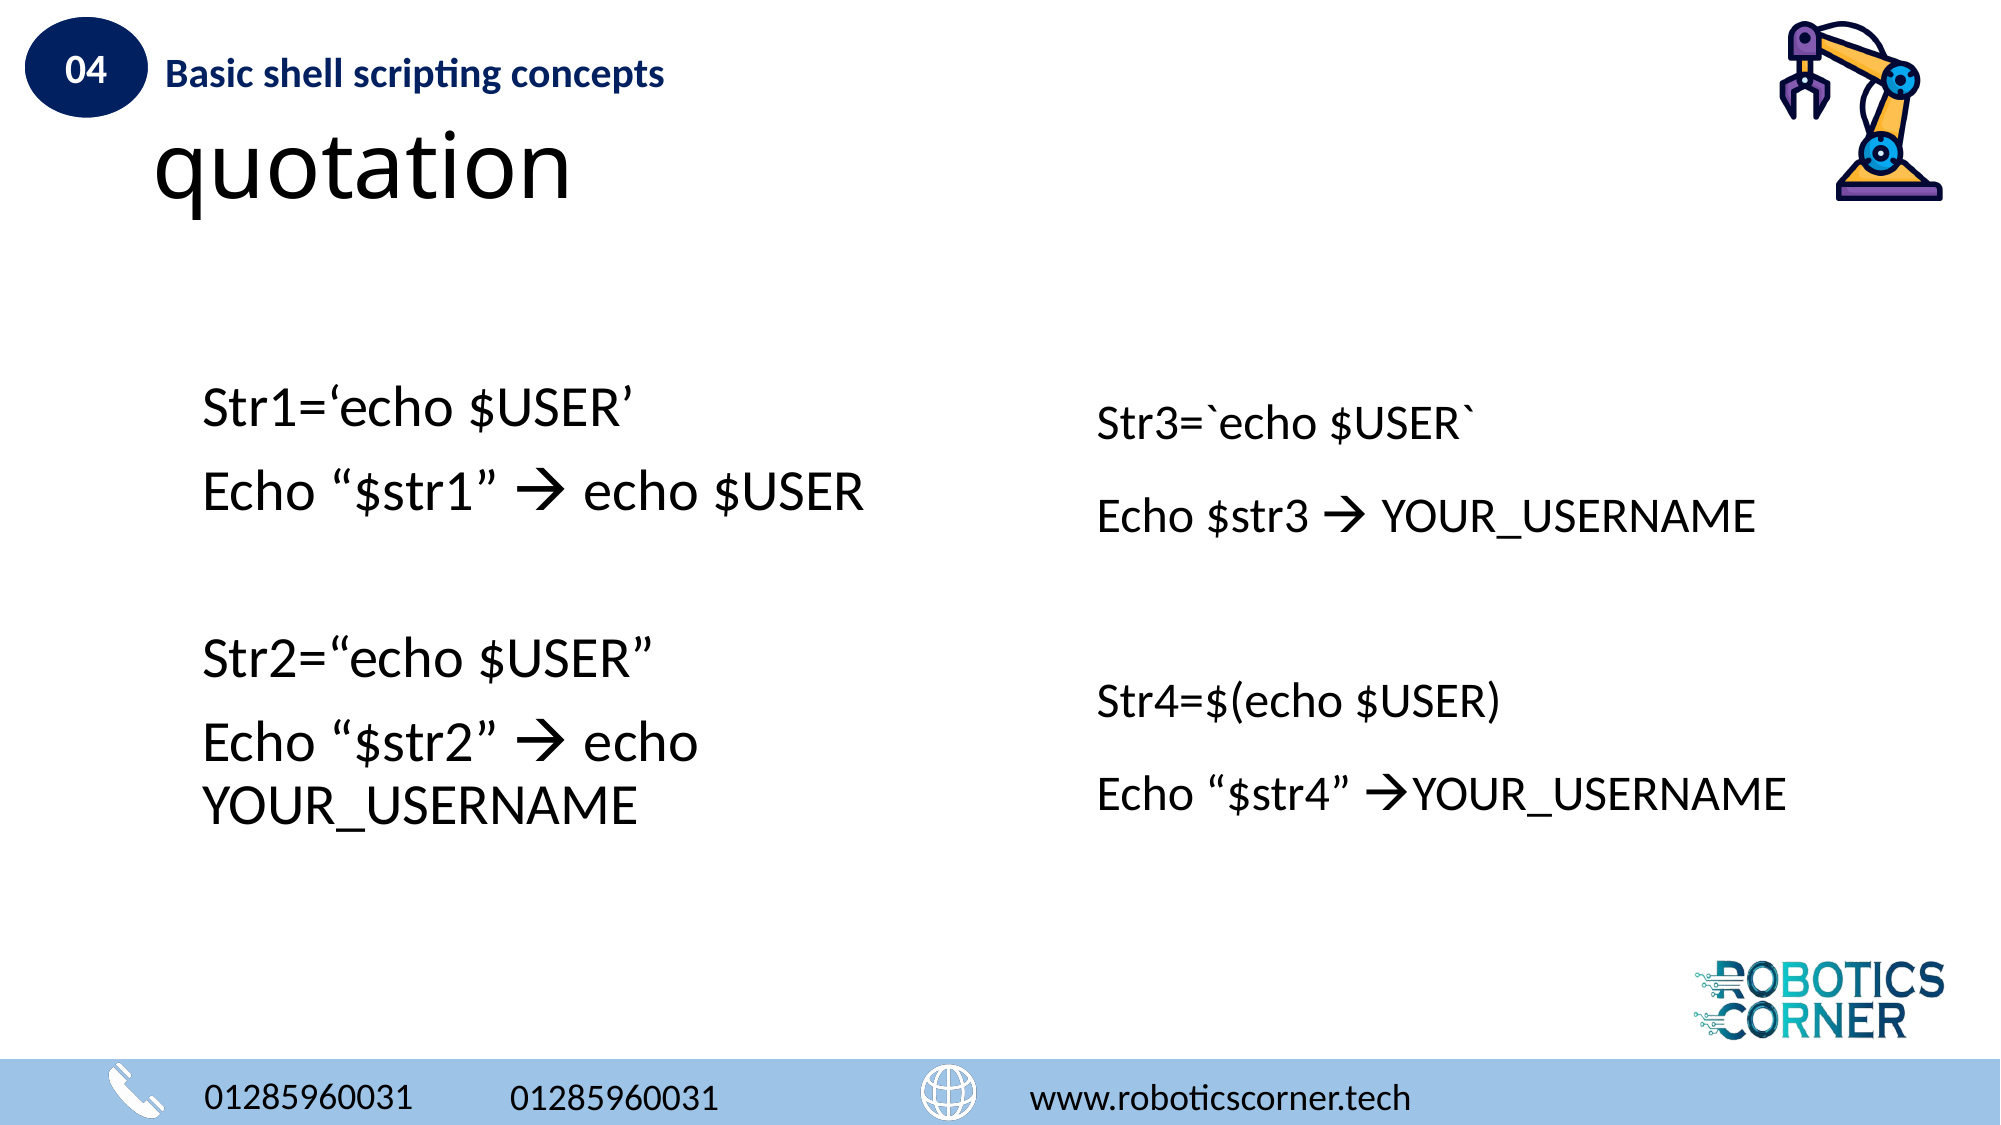

04
Basic shell scripting concepts
# quotation
Str1=‘echo $USER’
Echo “$str1”  echo $USER
Str2=“echo $USER”
Echo “$str2”  echo YOUR_USERNAME
Str3=`echo $USER`
Echo $str3  YOUR_USERNAME
Str4=$(echo $USER)
Echo “$str4” YOUR_USERNAME
01285960031
01285960031
www.roboticscorner.tech